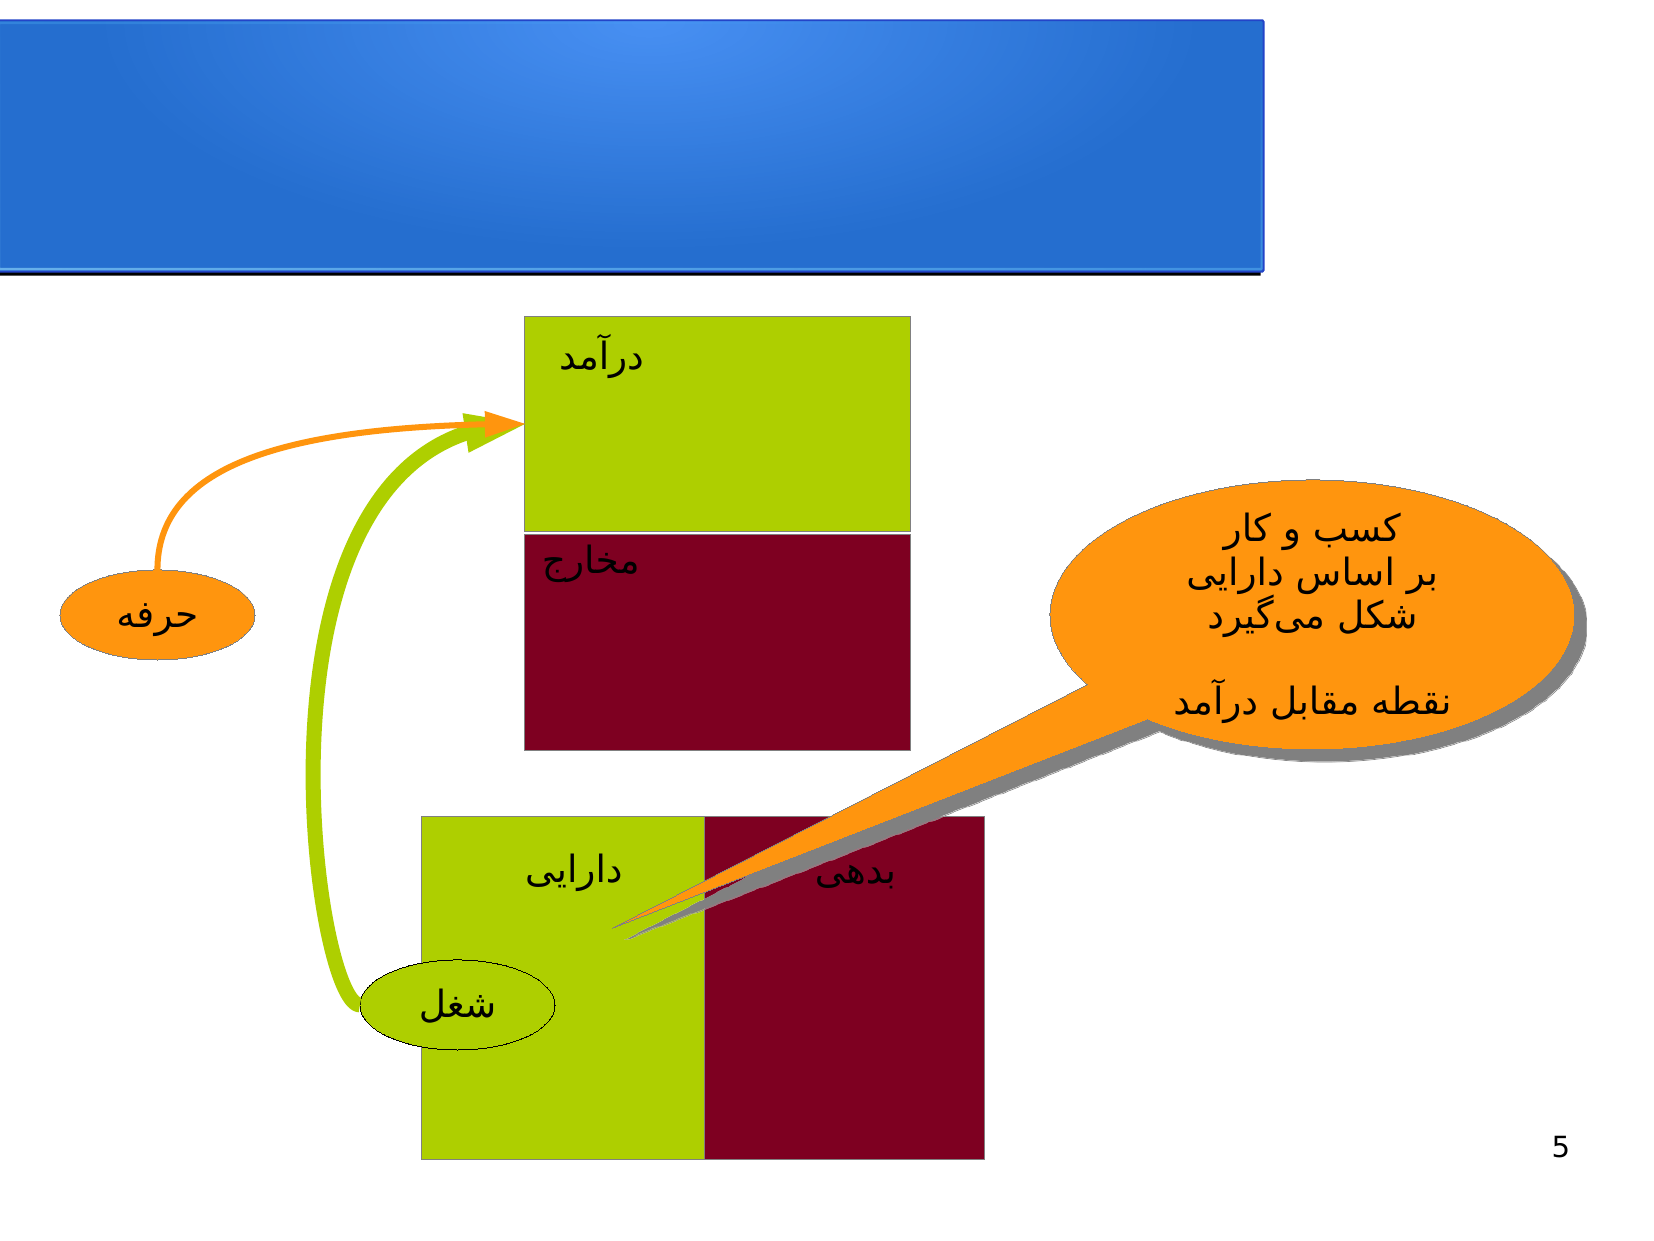

#
درآمد
کسب و کار
بر اساس دارایی
شکل می‌گیرد
نقطه مقابل درآمد
مخارج
حرفه
دارایی
بدهی
شغل
5